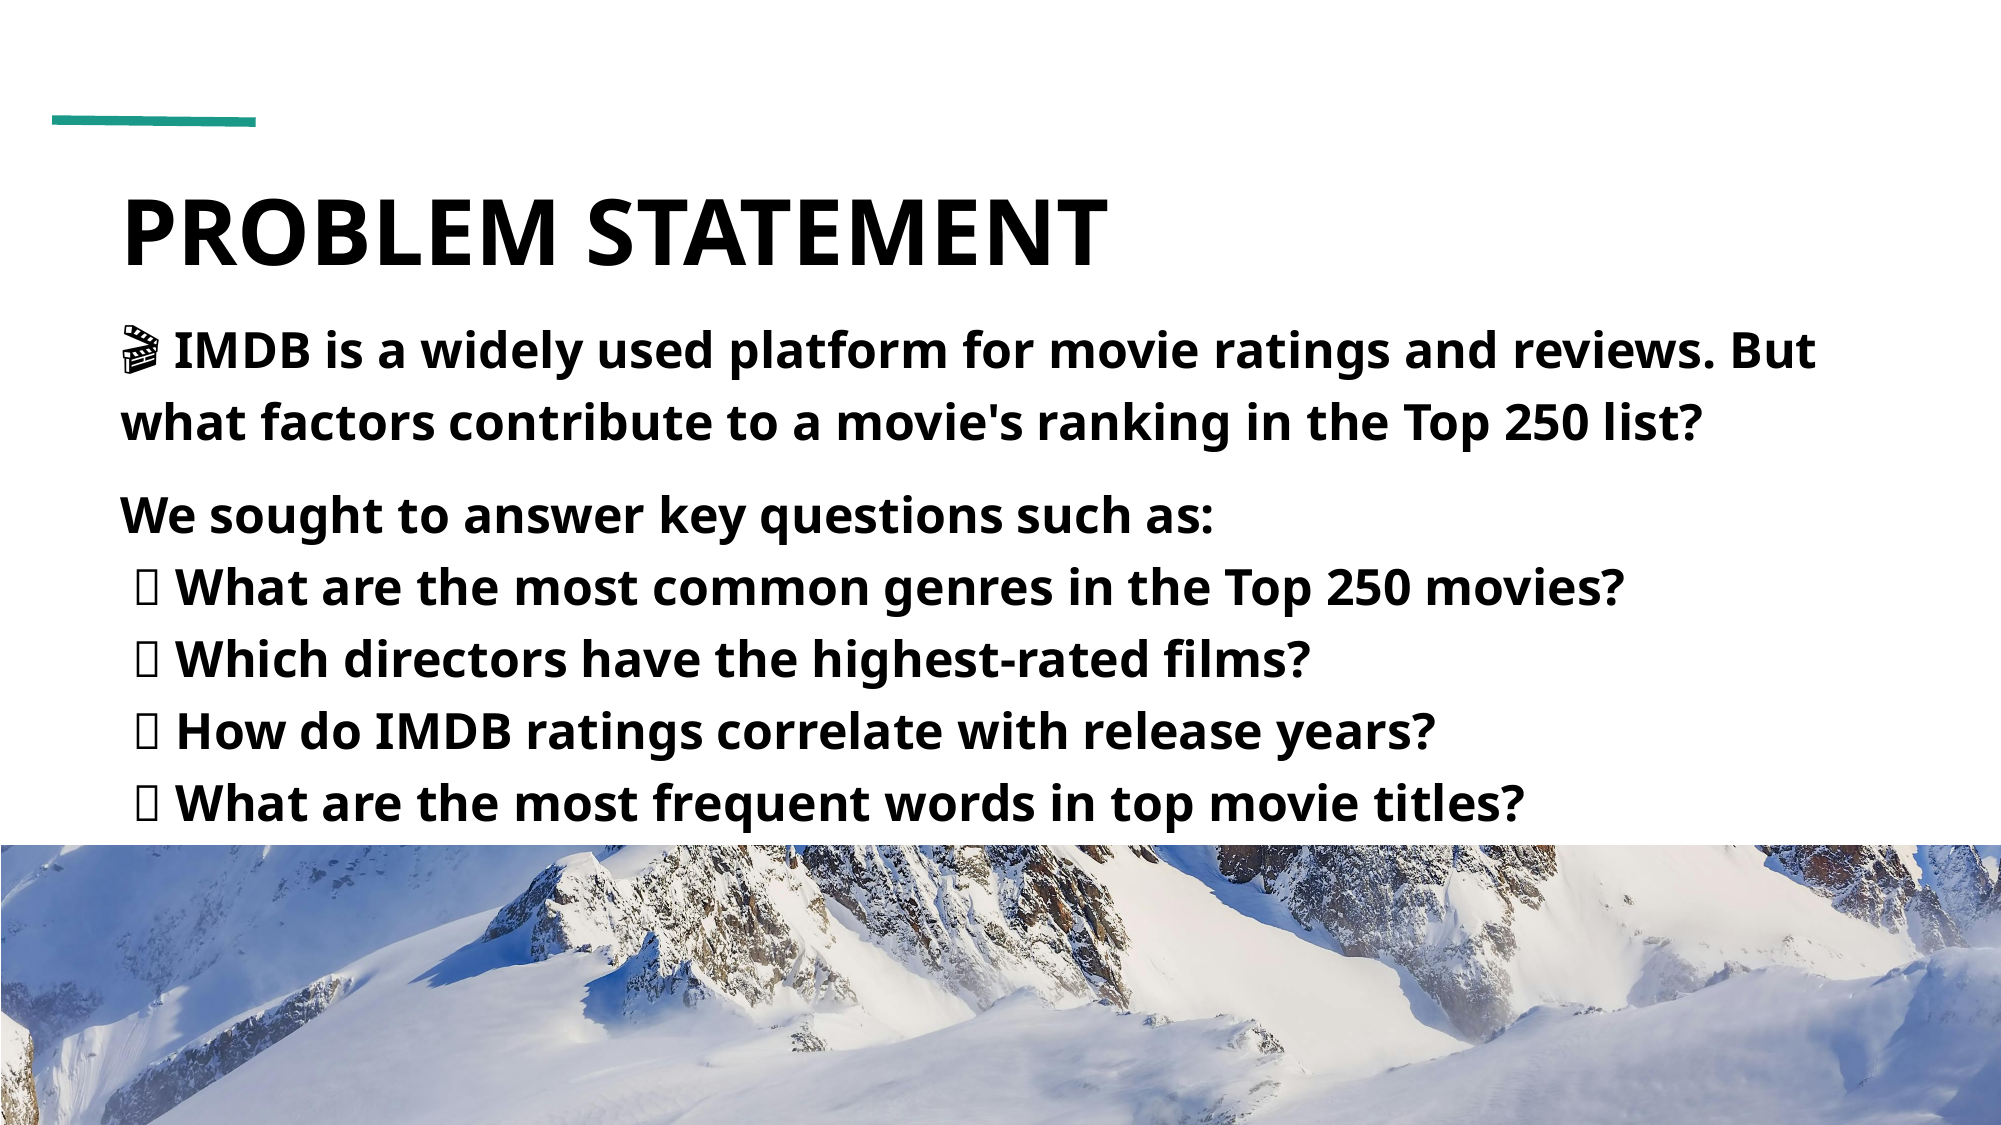

# PROBLEM STATEMENT
🎬 IMDB is a widely used platform for movie ratings and reviews. But what factors contribute to a movie's ranking in the Top 250 list?
We sought to answer key questions such as:
 ✅ What are the most common genres in the Top 250 movies?
 ✅ Which directors have the highest-rated films?
 ✅ How do IMDB ratings correlate with release years?
 ✅ What are the most frequent words in top movie titles?